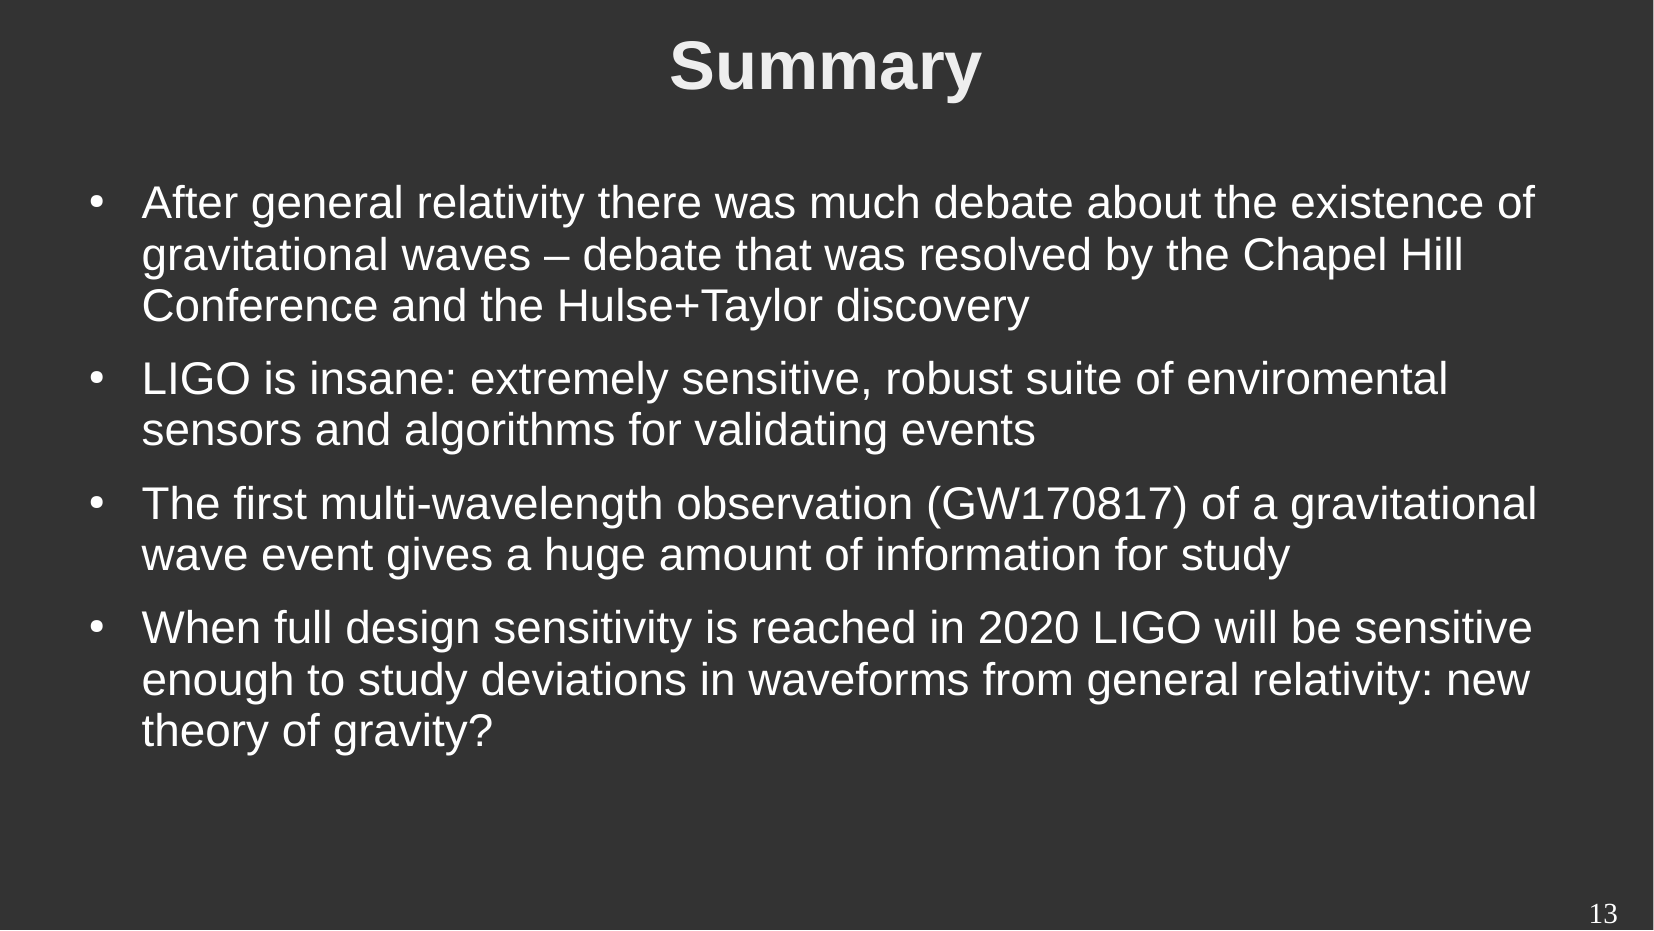

# Summary
After general relativity there was much debate about the existence of gravitational waves – debate that was resolved by the Chapel Hill Conference and the Hulse+Taylor discovery
LIGO is insane: extremely sensitive, robust suite of enviromental sensors and algorithms for validating events
The first multi-wavelength observation (GW170817) of a gravitational wave event gives a huge amount of information for study
When full design sensitivity is reached in 2020 LIGO will be sensitive enough to study deviations in waveforms from general relativity: new theory of gravity?